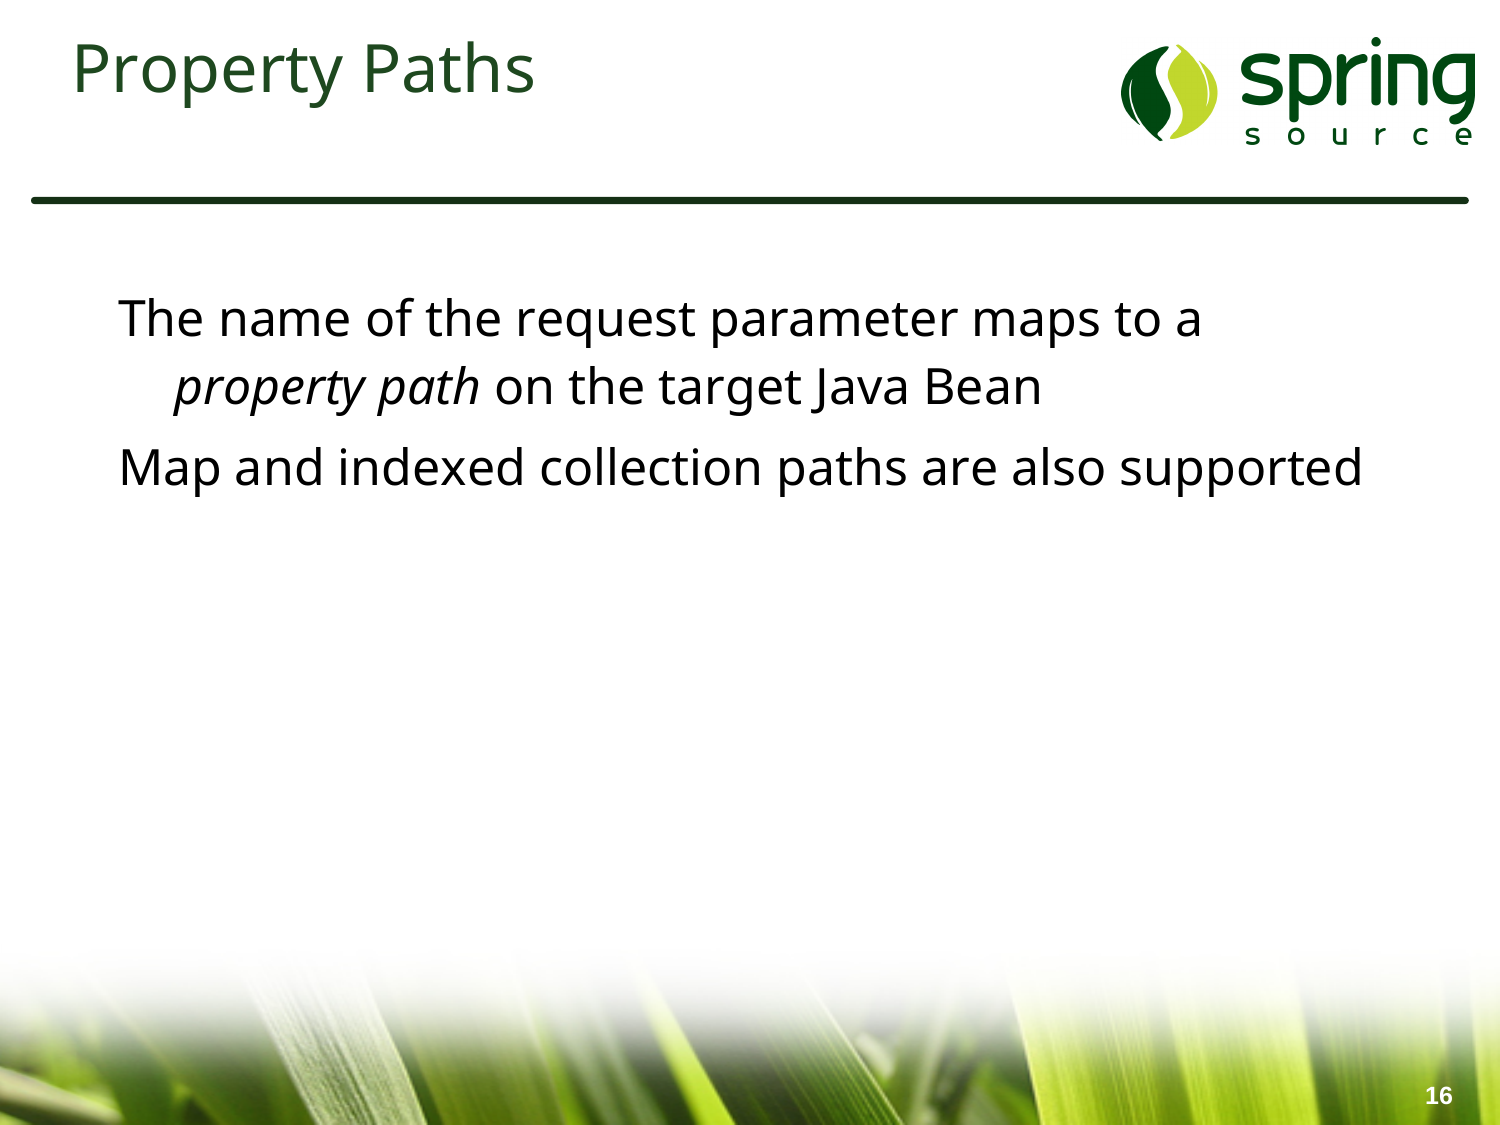

# Property Paths
The name of the request parameter maps to a property path on the target Java Bean
Map and indexed collection paths are also supported